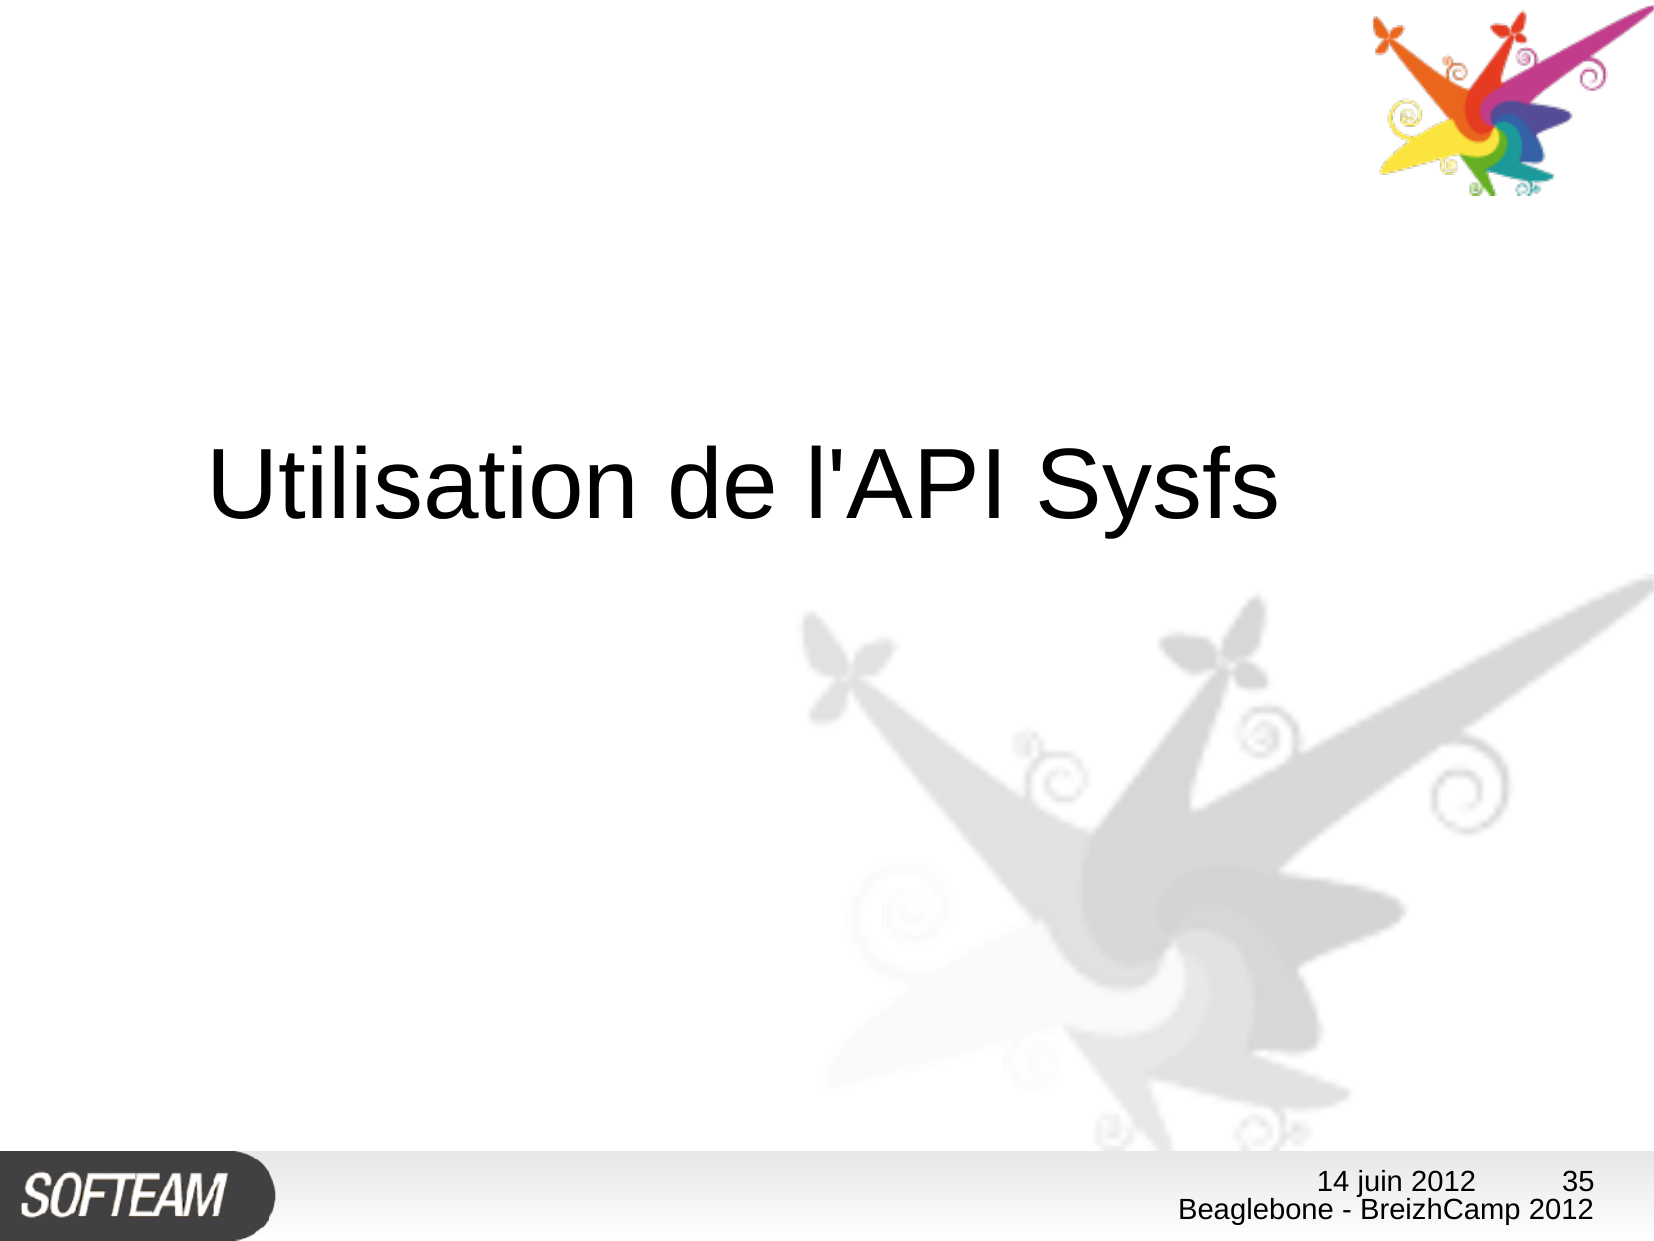

# Utilisation de l'API Sysfs
14 juin 2012
35
Beaglebone - BreizhCamp 2012